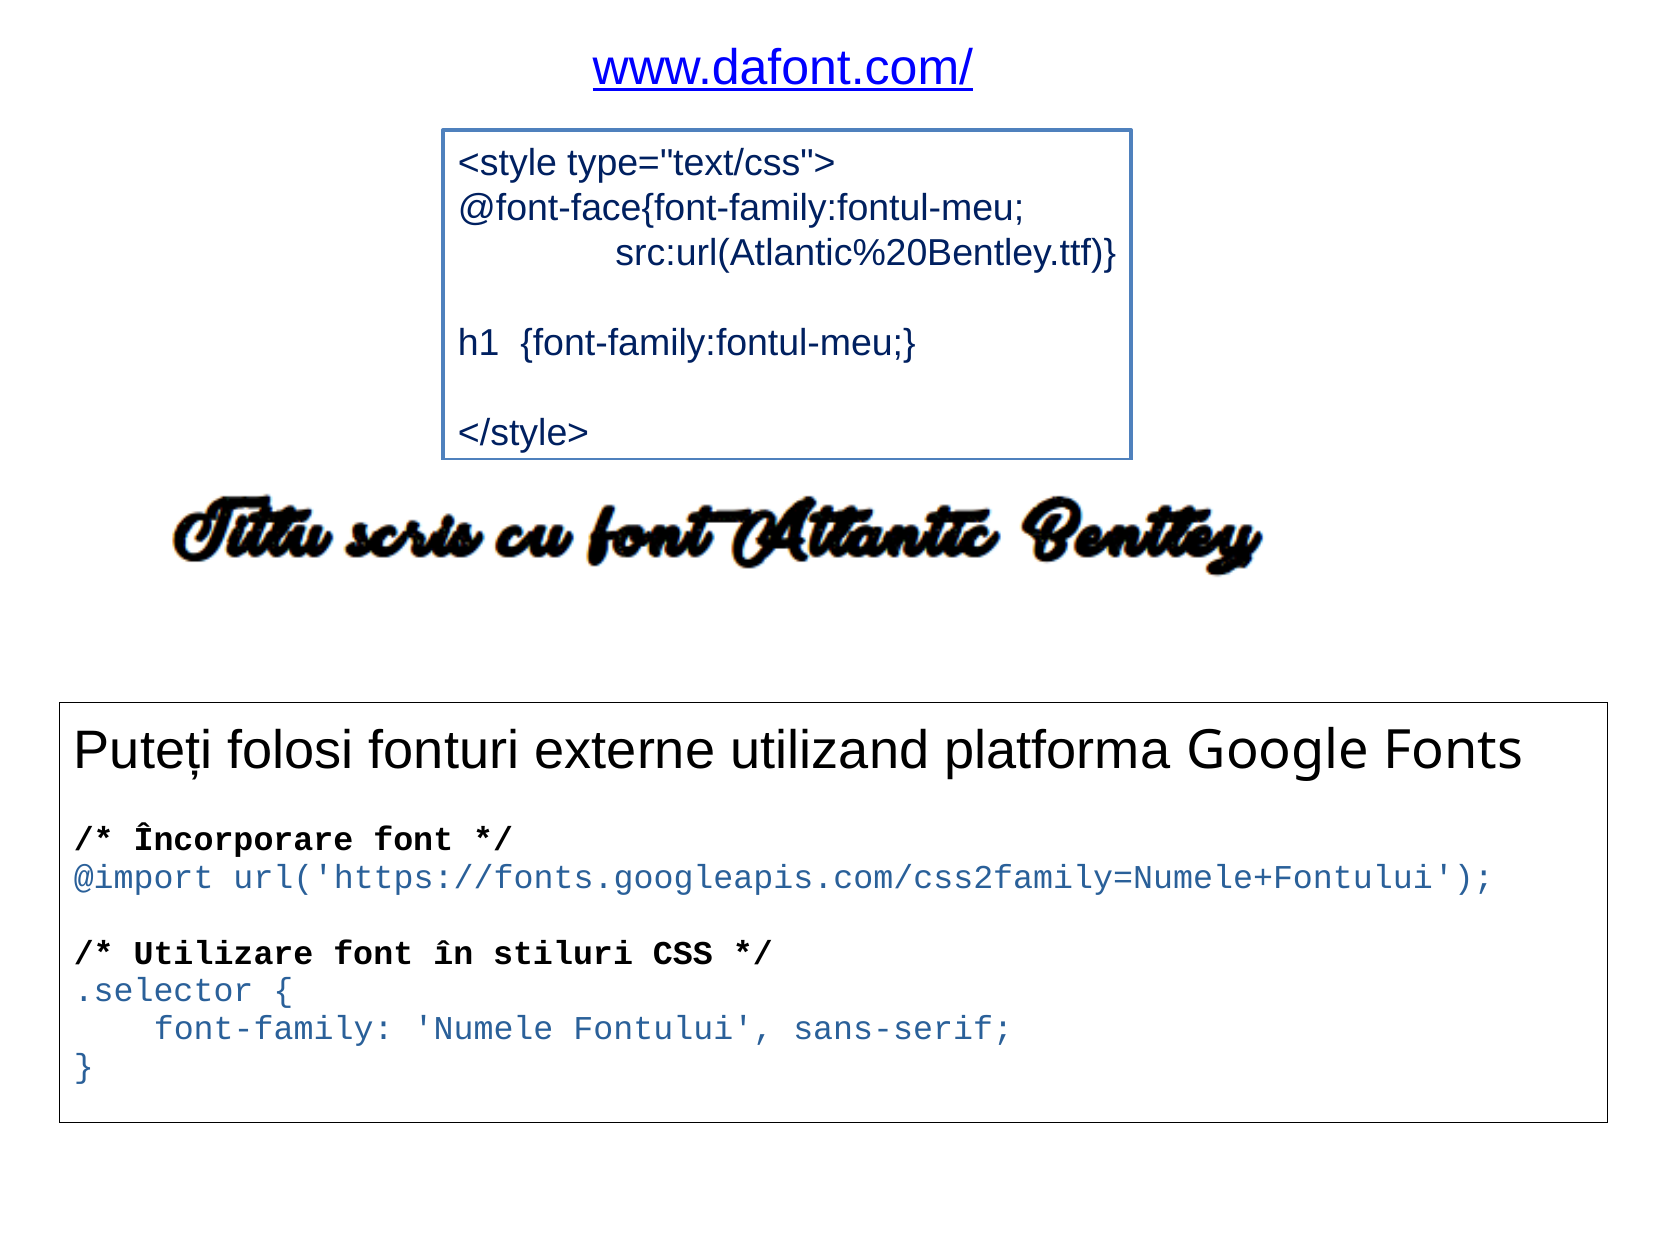

www.dafont.com/
<style type="text/css">
@font-face{font-family:fontul-meu;
 src:url(Atlantic%20Bentley.ttf)}
h1 {font-family:fontul-meu;}
</style>
Puteți folosi fonturi externe utilizand platforma Google Fonts
/* Încorporare font */
@import url('https://fonts.googleapis.com/css2family=Numele+Fontului');
/* Utilizare font în stiluri CSS */
.selector {
 font-family: 'Numele Fontului', sans-serif;
}